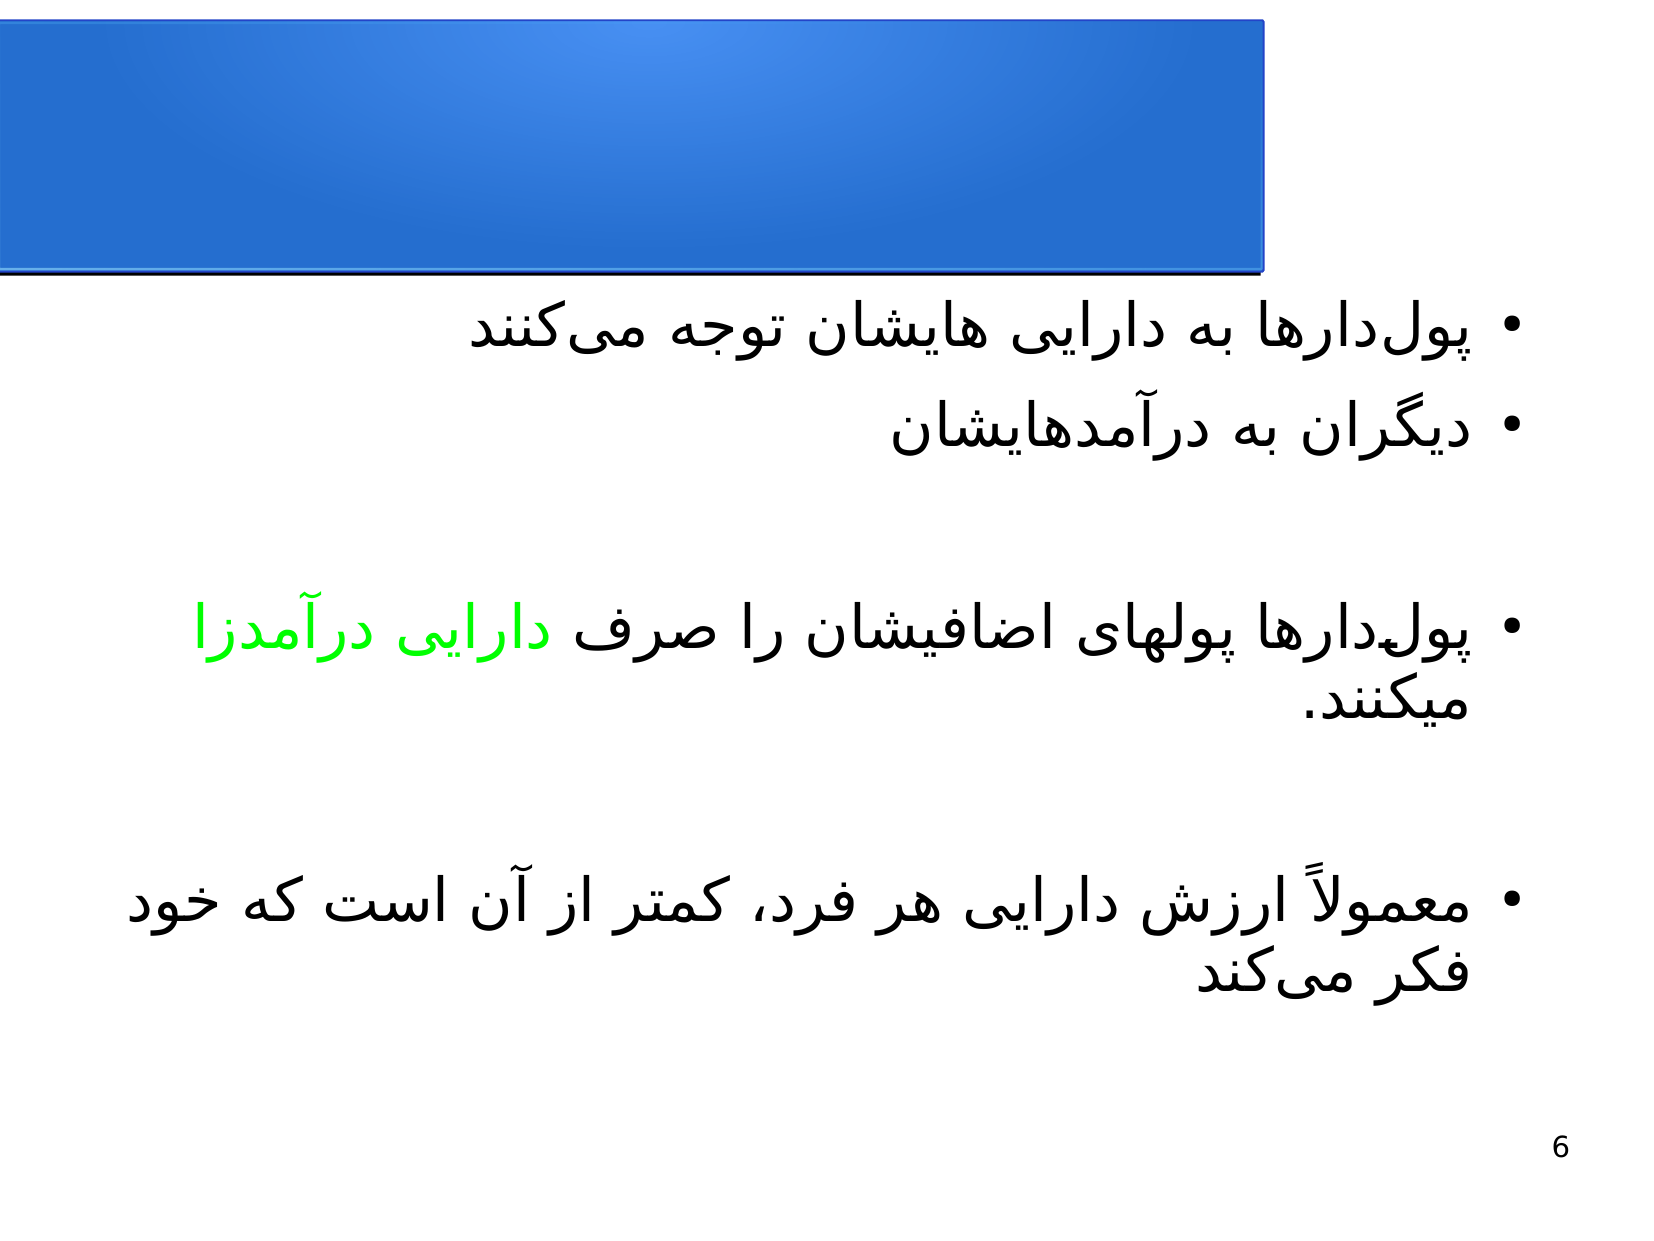

#
پول‌دارها به دارایی هایشان توجه می‌کنند
دیگران به درآمدهایشان
پول‌دارها پولهای اضافیشان را صرف دارایی درآمدزا میکنند.
معمولاً ارزش دارایی هر فرد، کمتر از آن است که خود فکر می‌کند
6